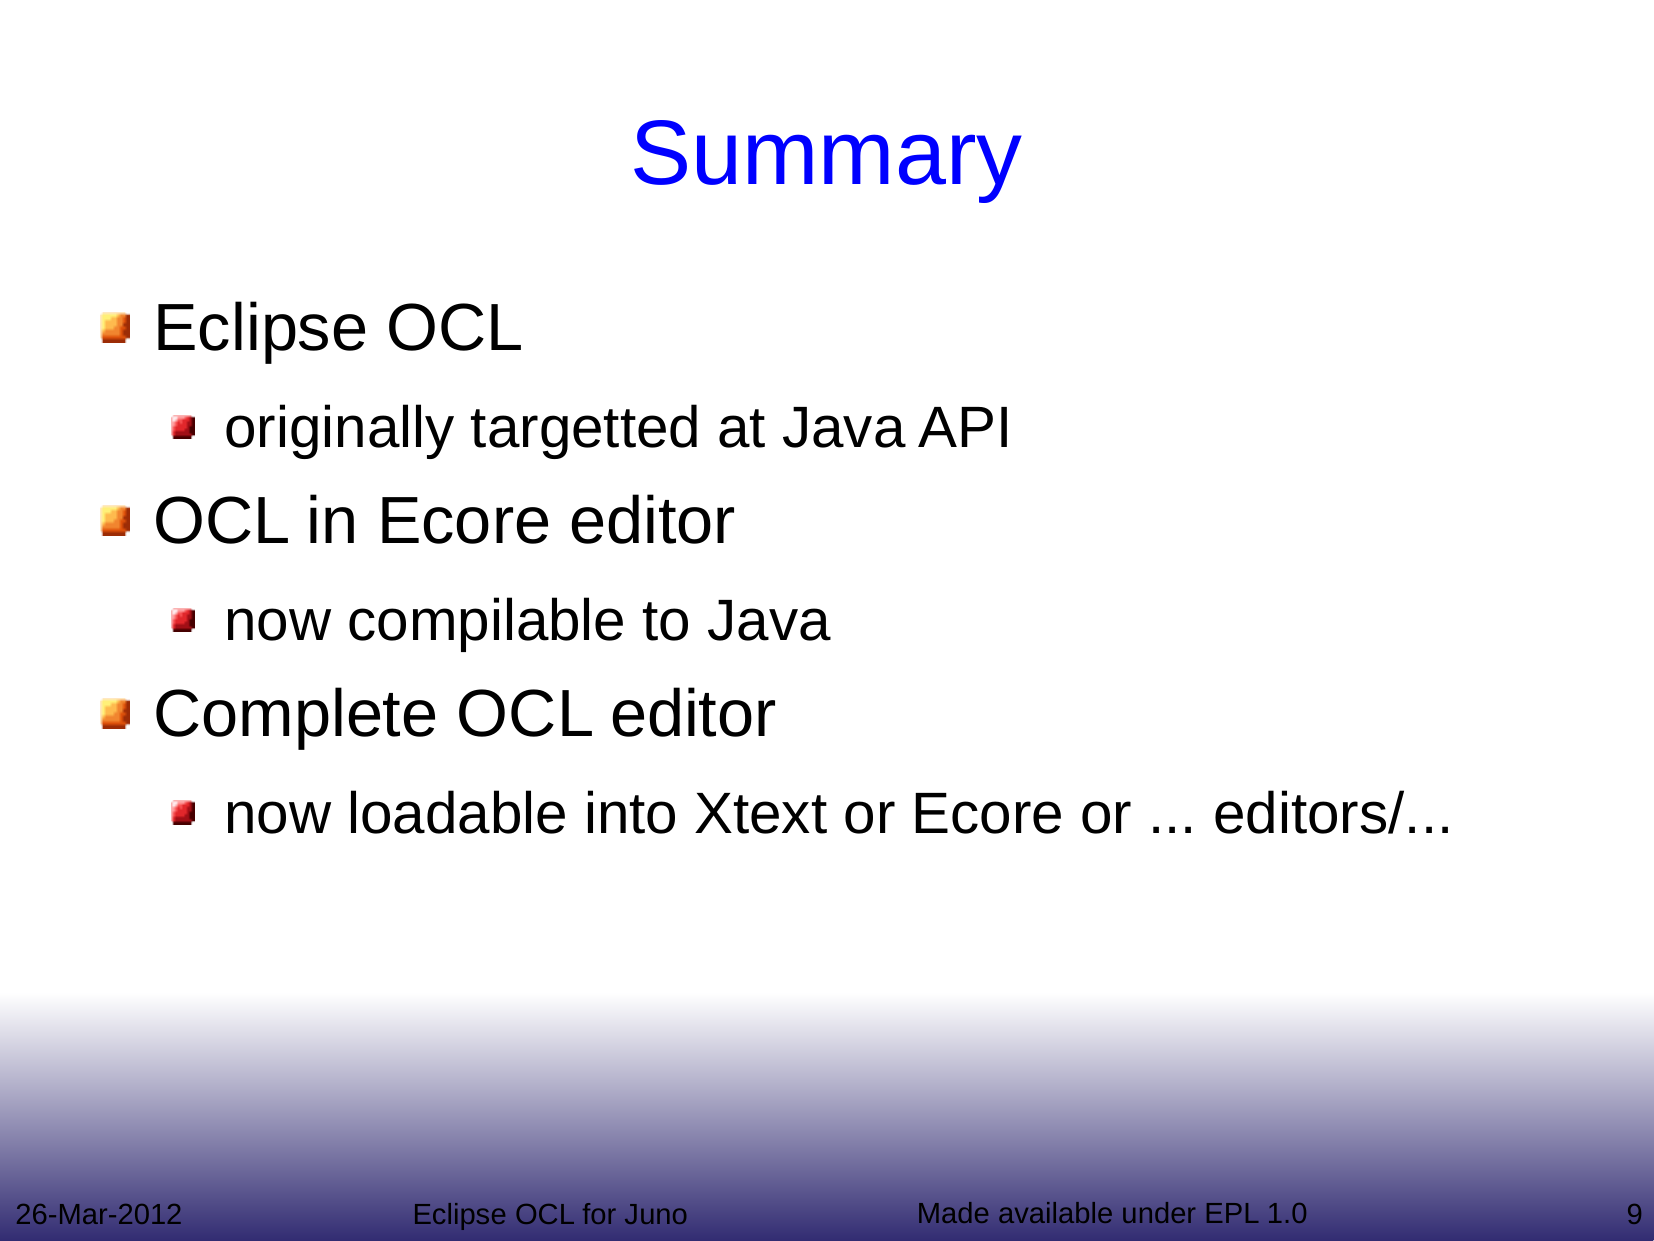

# Summary
Eclipse OCL
originally targetted at Java API
OCL in Ecore editor
now compilable to Java
Complete OCL editor
now loadable into Xtext or Ecore or ... editors/...
26-Mar-2012
Eclipse OCL for Juno
9